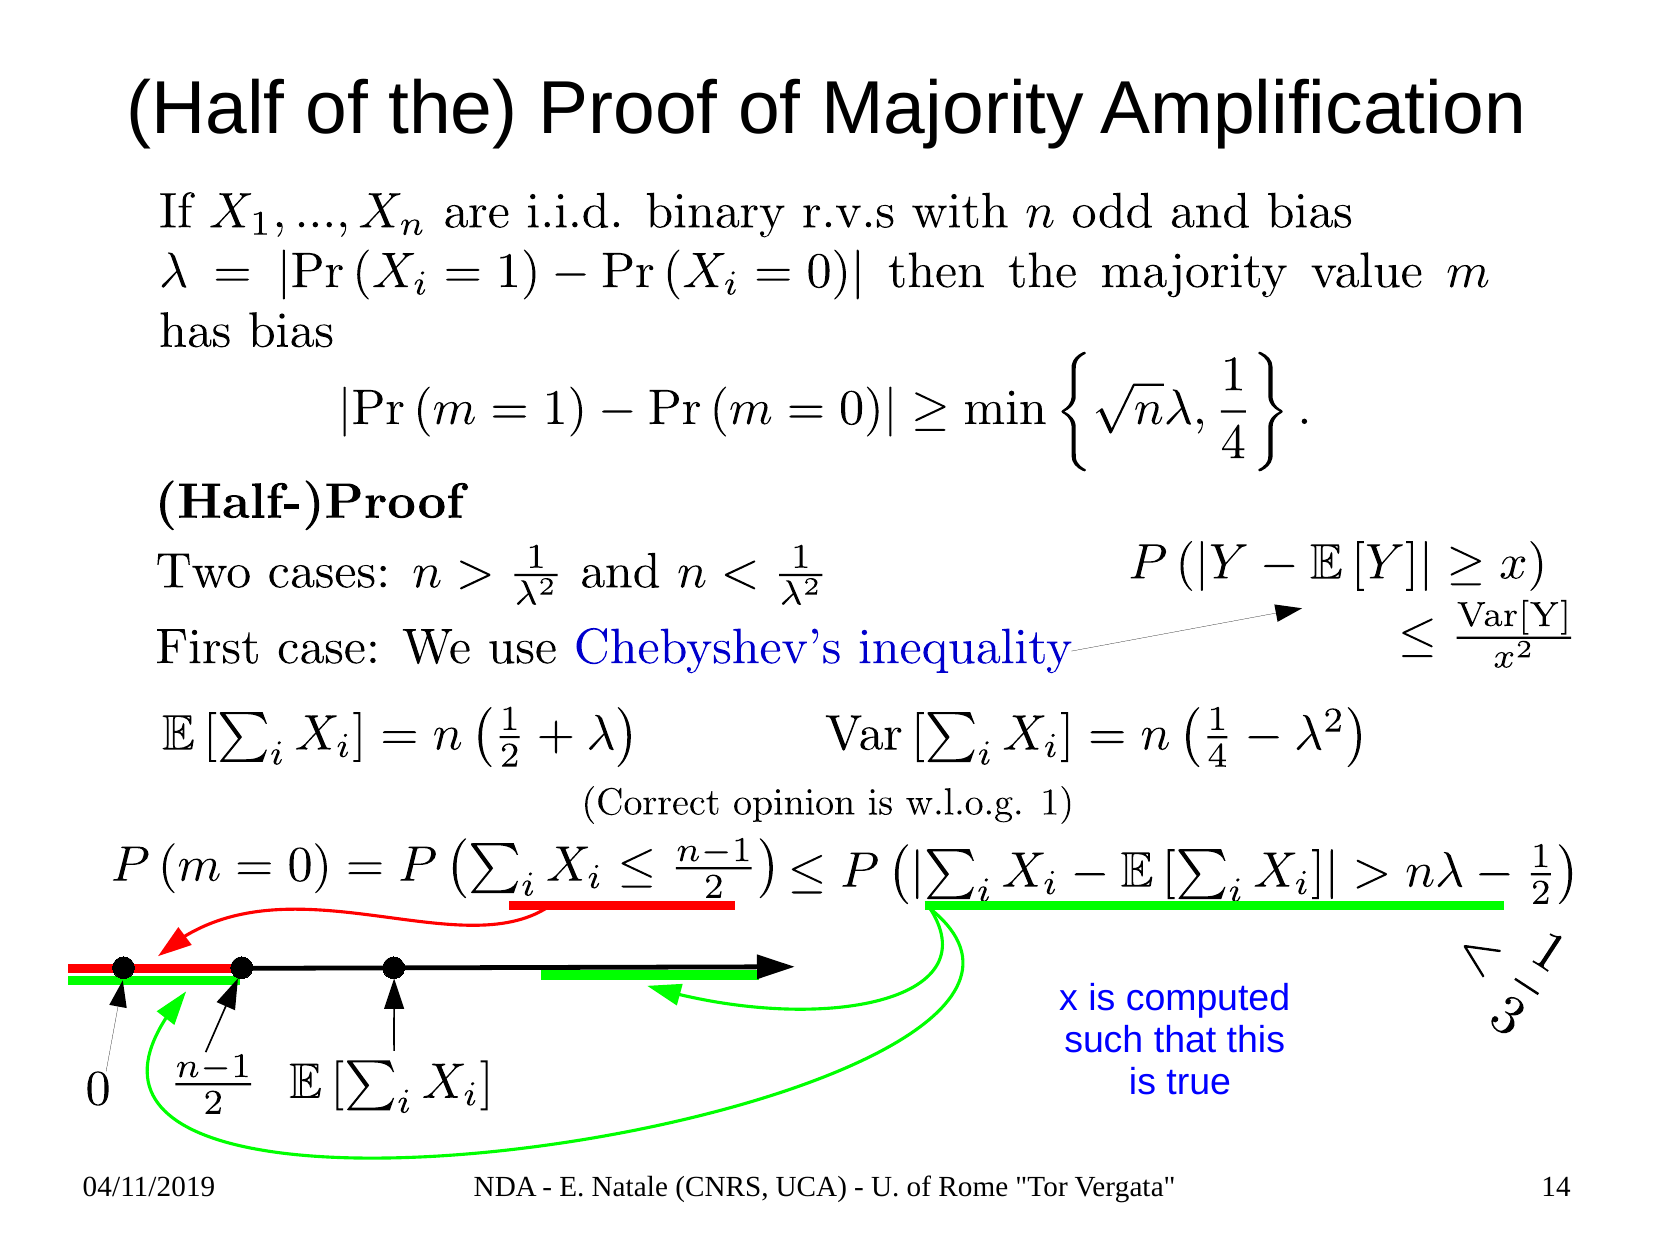

# (Half of the) Proof of Majority Amplification
x is computed
such that this
is true
04/11/2019
NDA - E. Natale (CNRS, UCA) - U. of Rome "Tor Vergata"
14